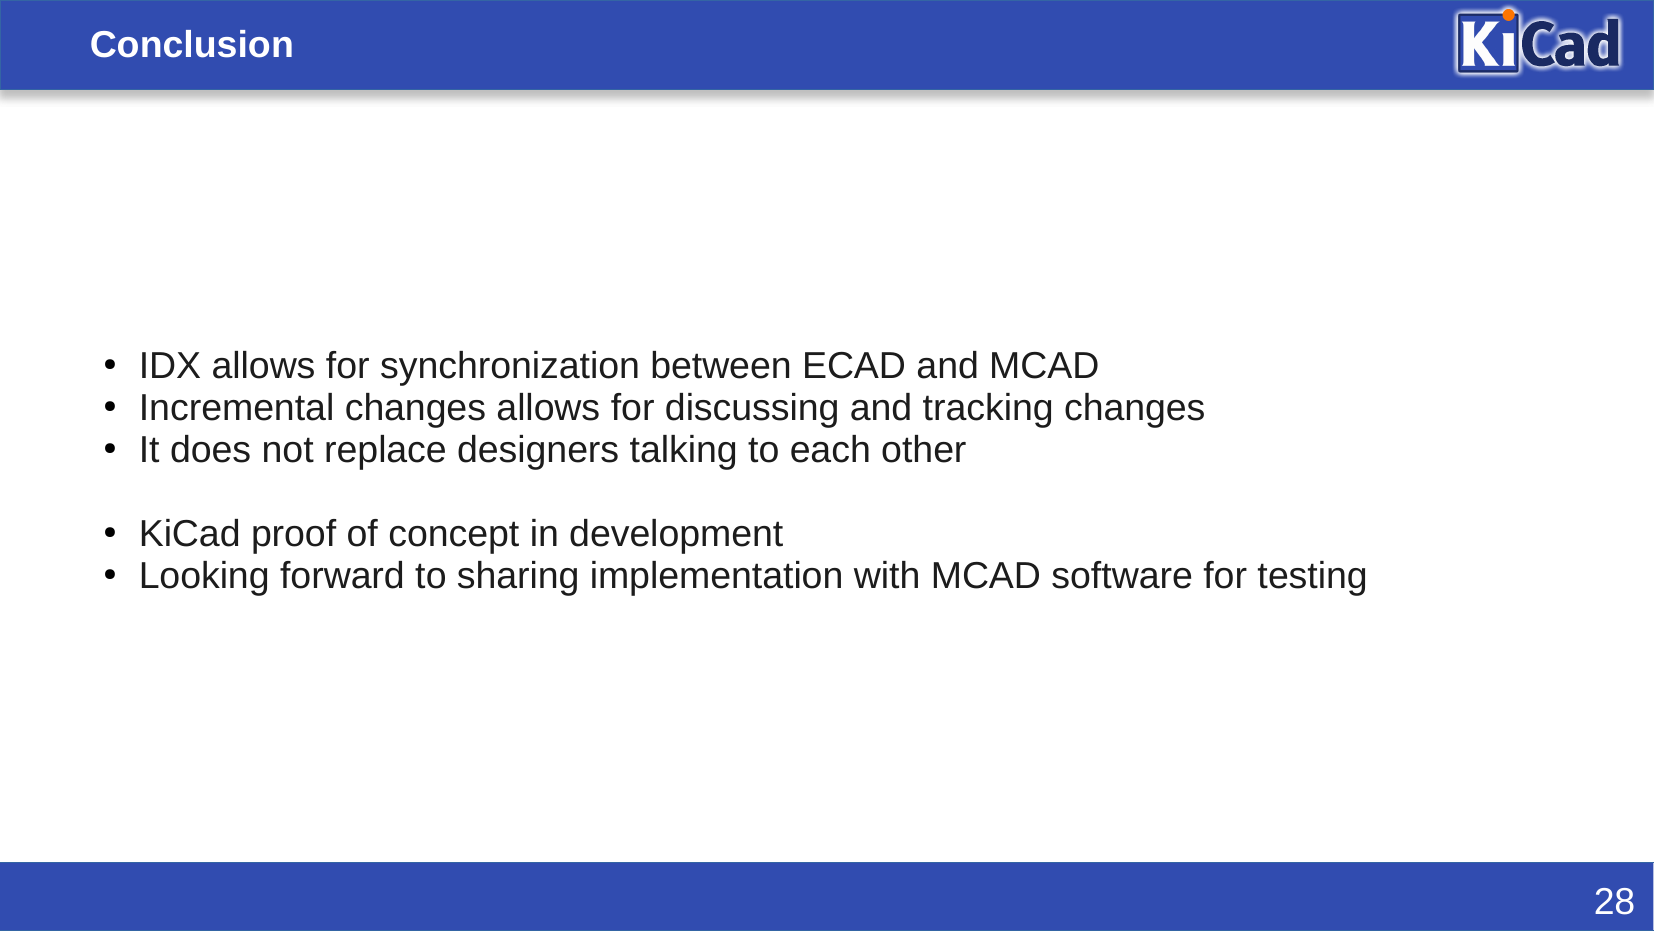

Conclusion
IDX allows for synchronization between ECAD and MCAD
Incremental changes allows for discussing and tracking changes
It does not replace designers talking to each other
KiCad proof of concept in development
Looking forward to sharing implementation with MCAD software for testing